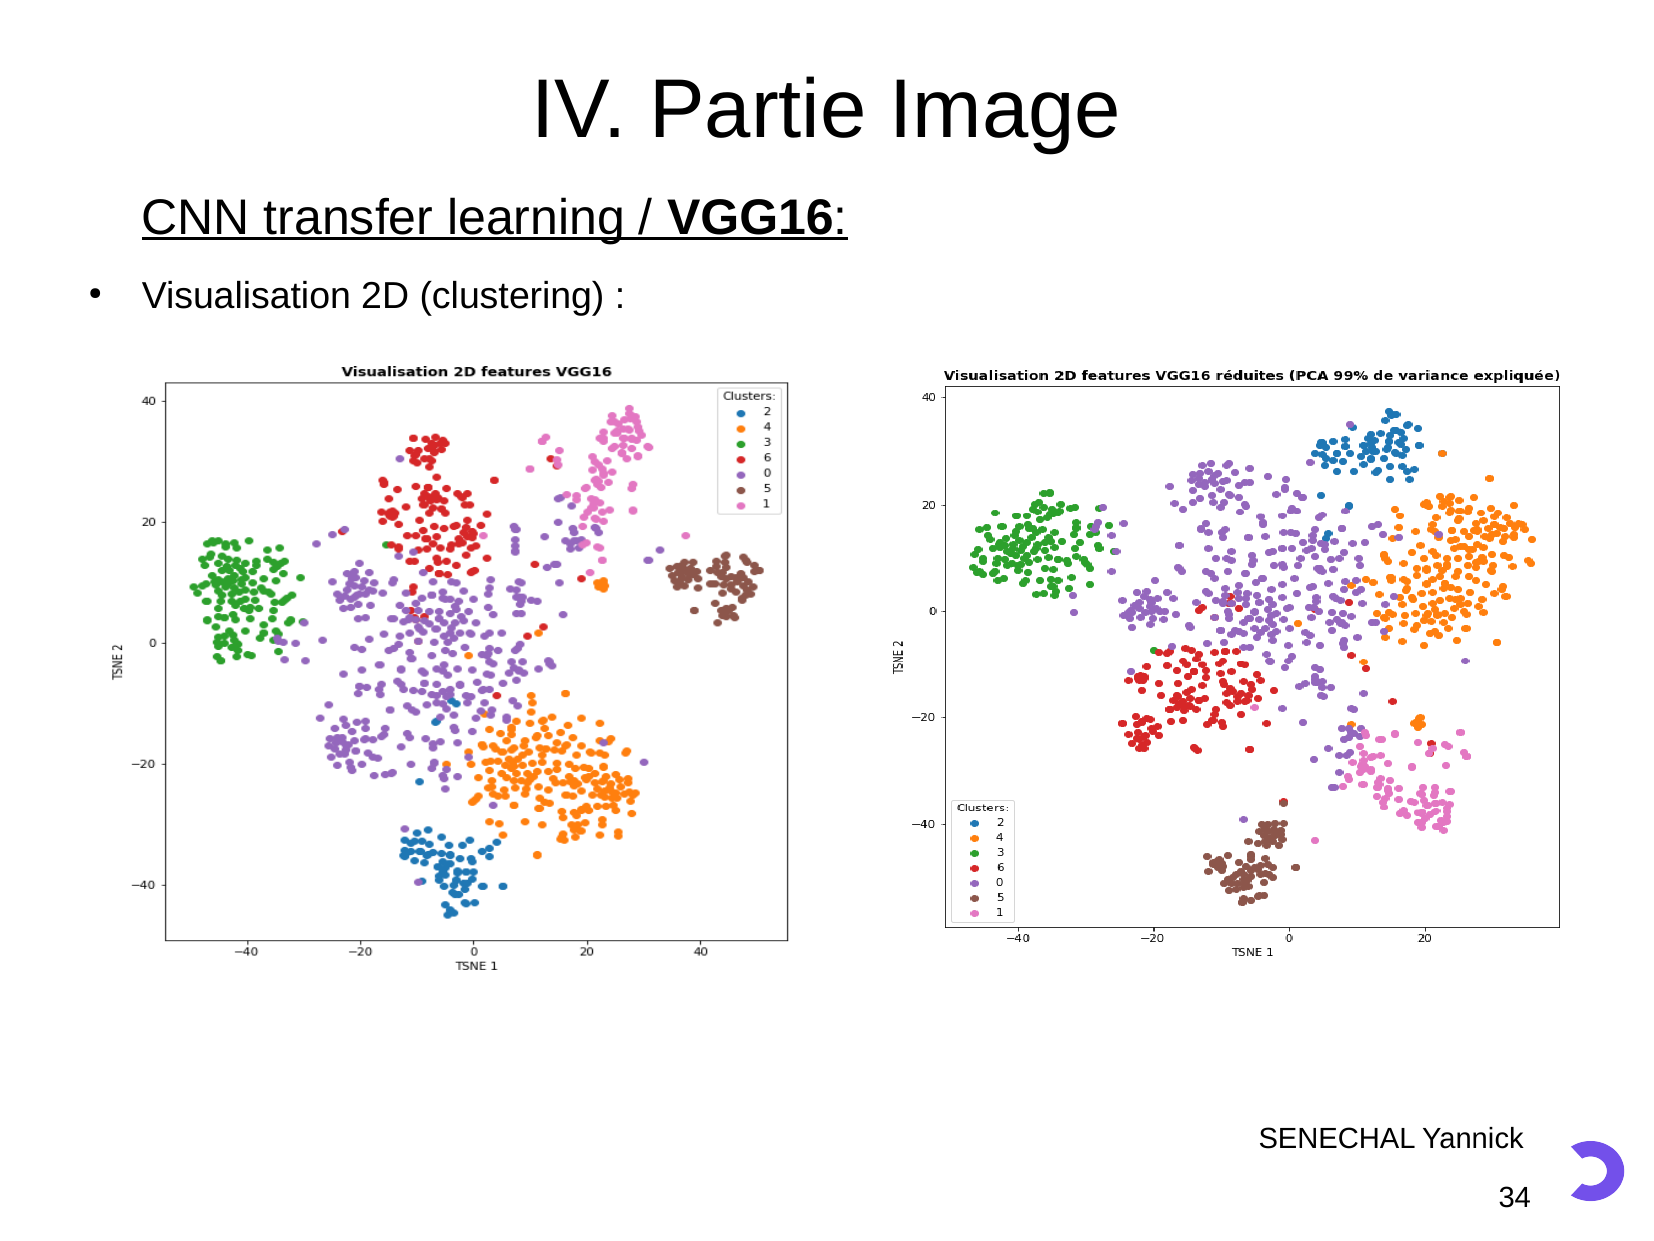

# IV. Partie Image
CNN transfer learning / VGG16:
Visualisation 2D (clustering) :
SENECHAL Yannick
34